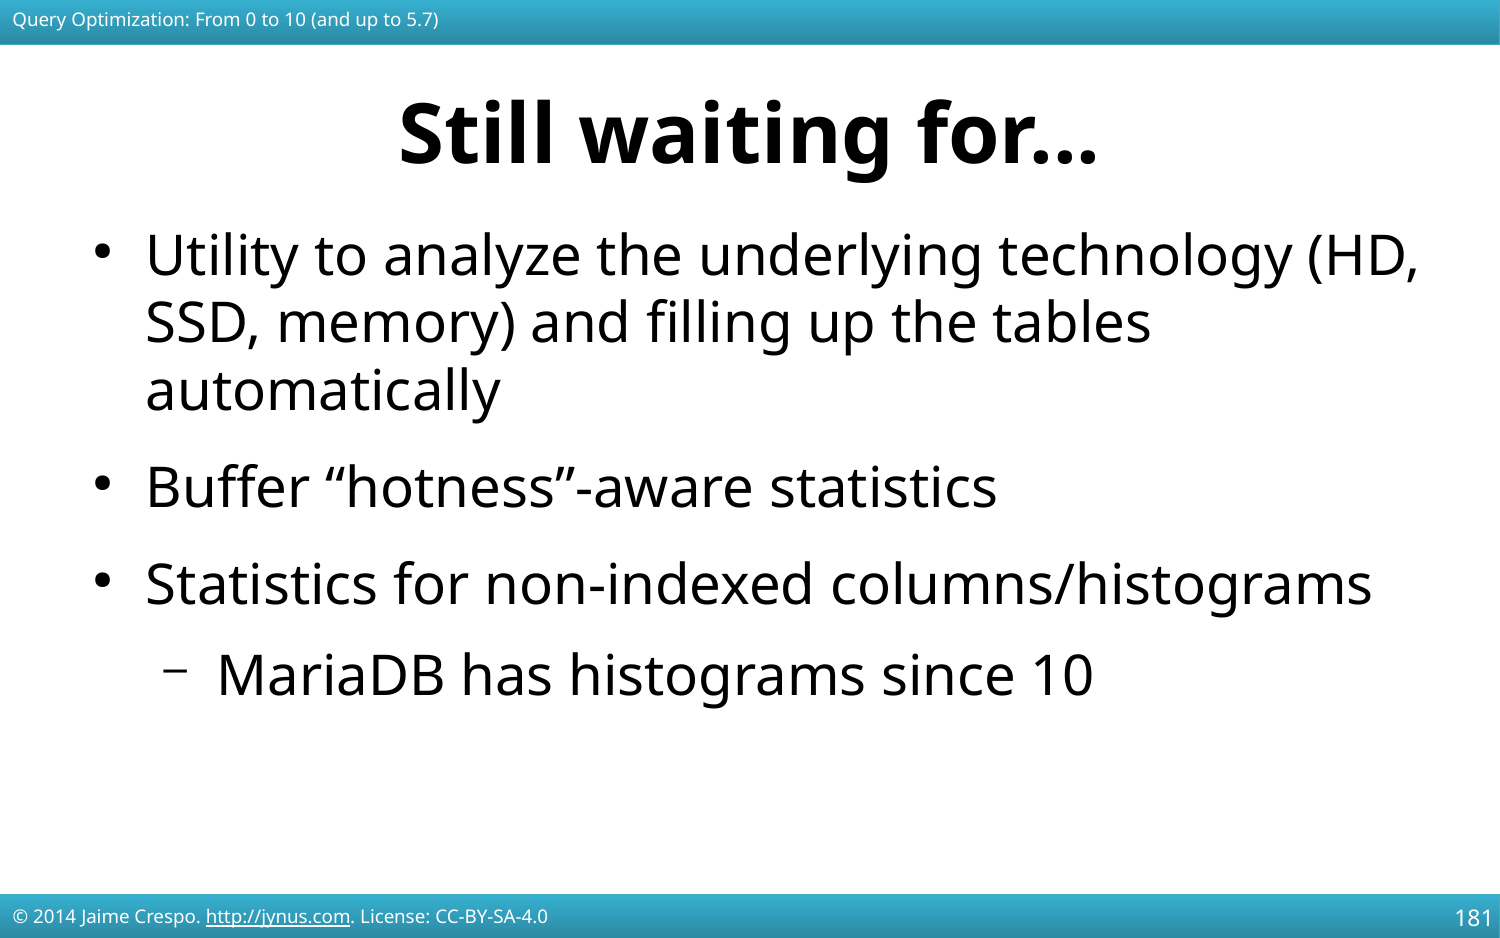

# Still waiting for...
Utility to analyze the underlying technology (HD, SSD, memory) and filling up the tables automatically
Buffer “hotness”-aware statistics
Statistics for non-indexed columns/histograms
MariaDB has histograms since 10